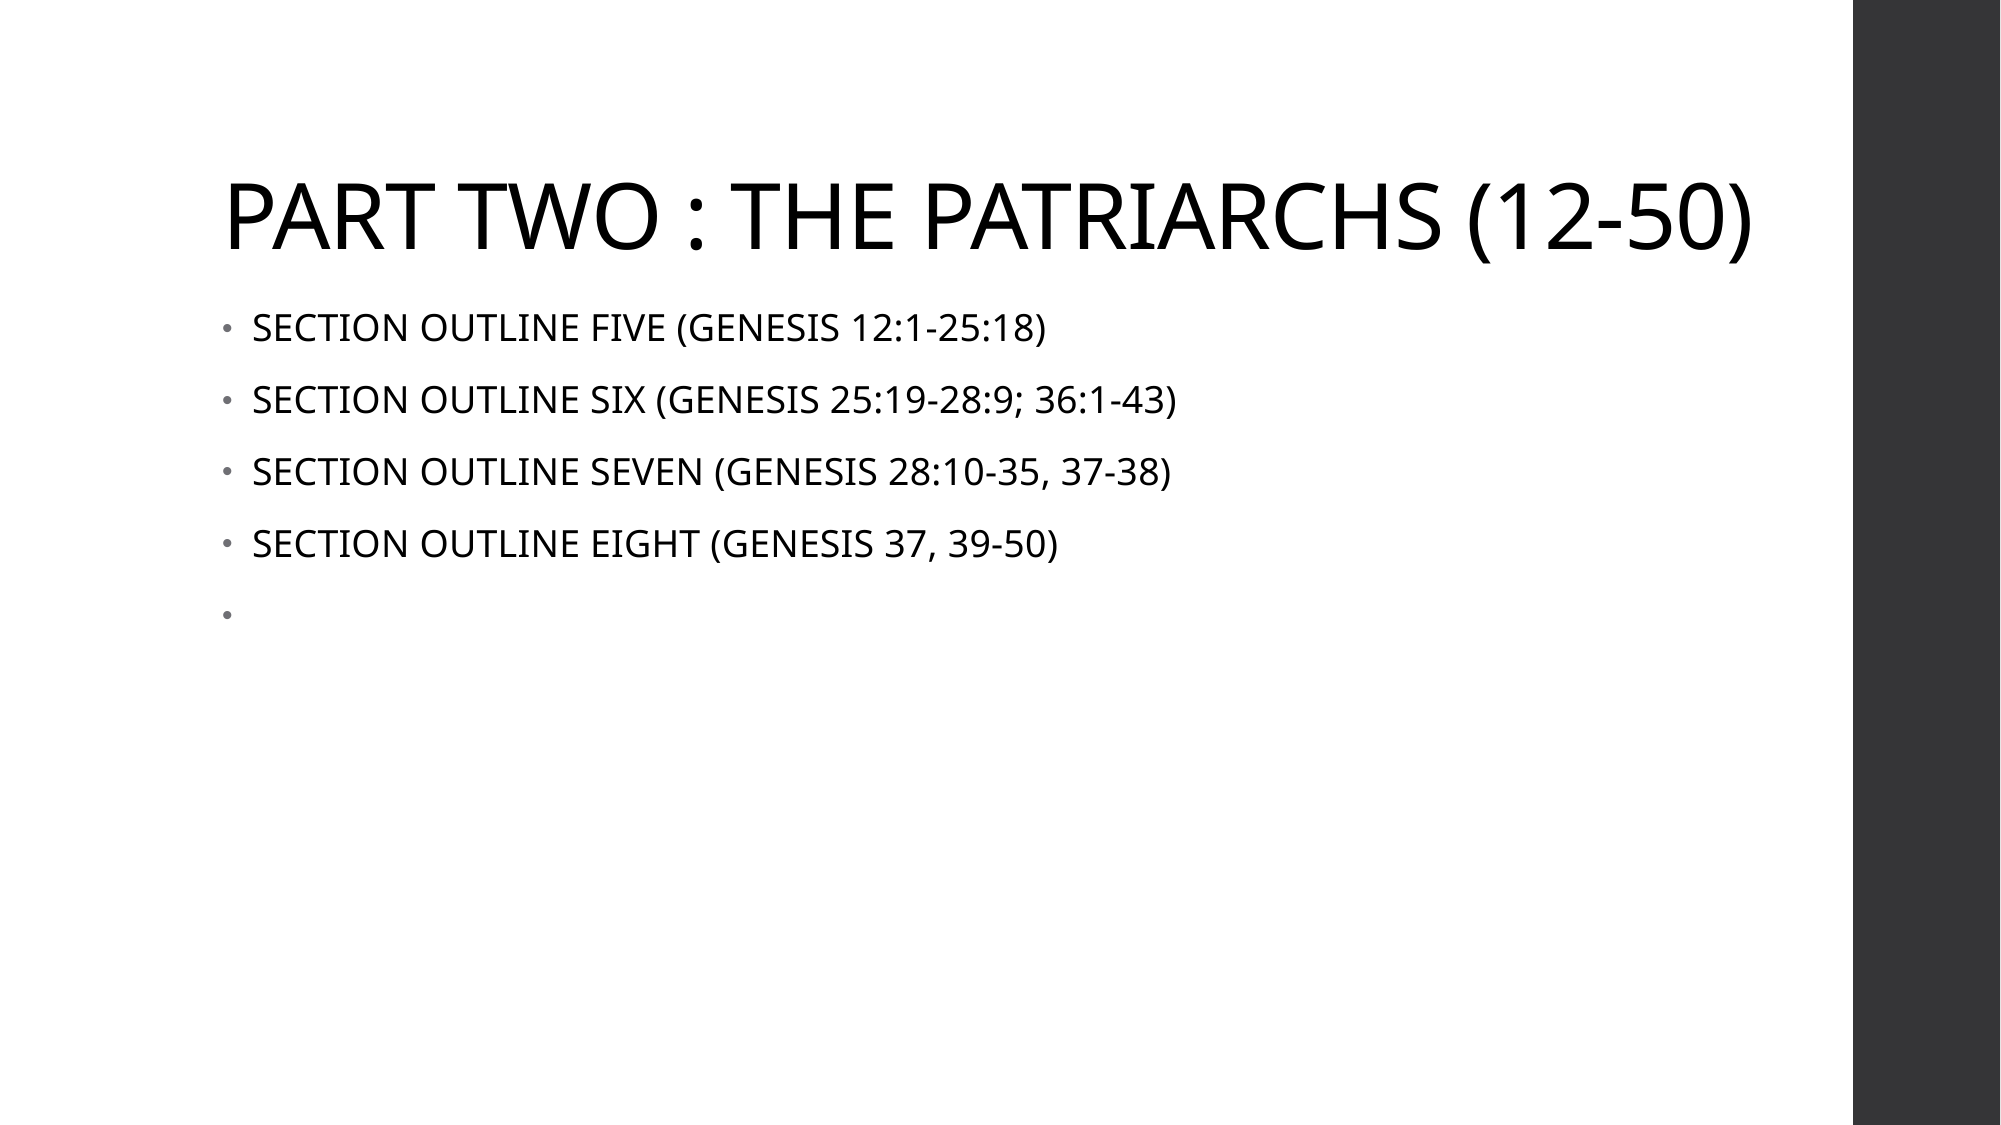

# PART TWO : THE PATRIARCHS (12-50)
SECTION OUTLINE FIVE (GENESIS 12:1-25:18)
SECTION OUTLINE SIX (GENESIS 25:19-28:9; 36:1-43)
SECTION OUTLINE SEVEN (GENESIS 28:10-35, 37-38)
SECTION OUTLINE EIGHT (GENESIS 37, 39-50)